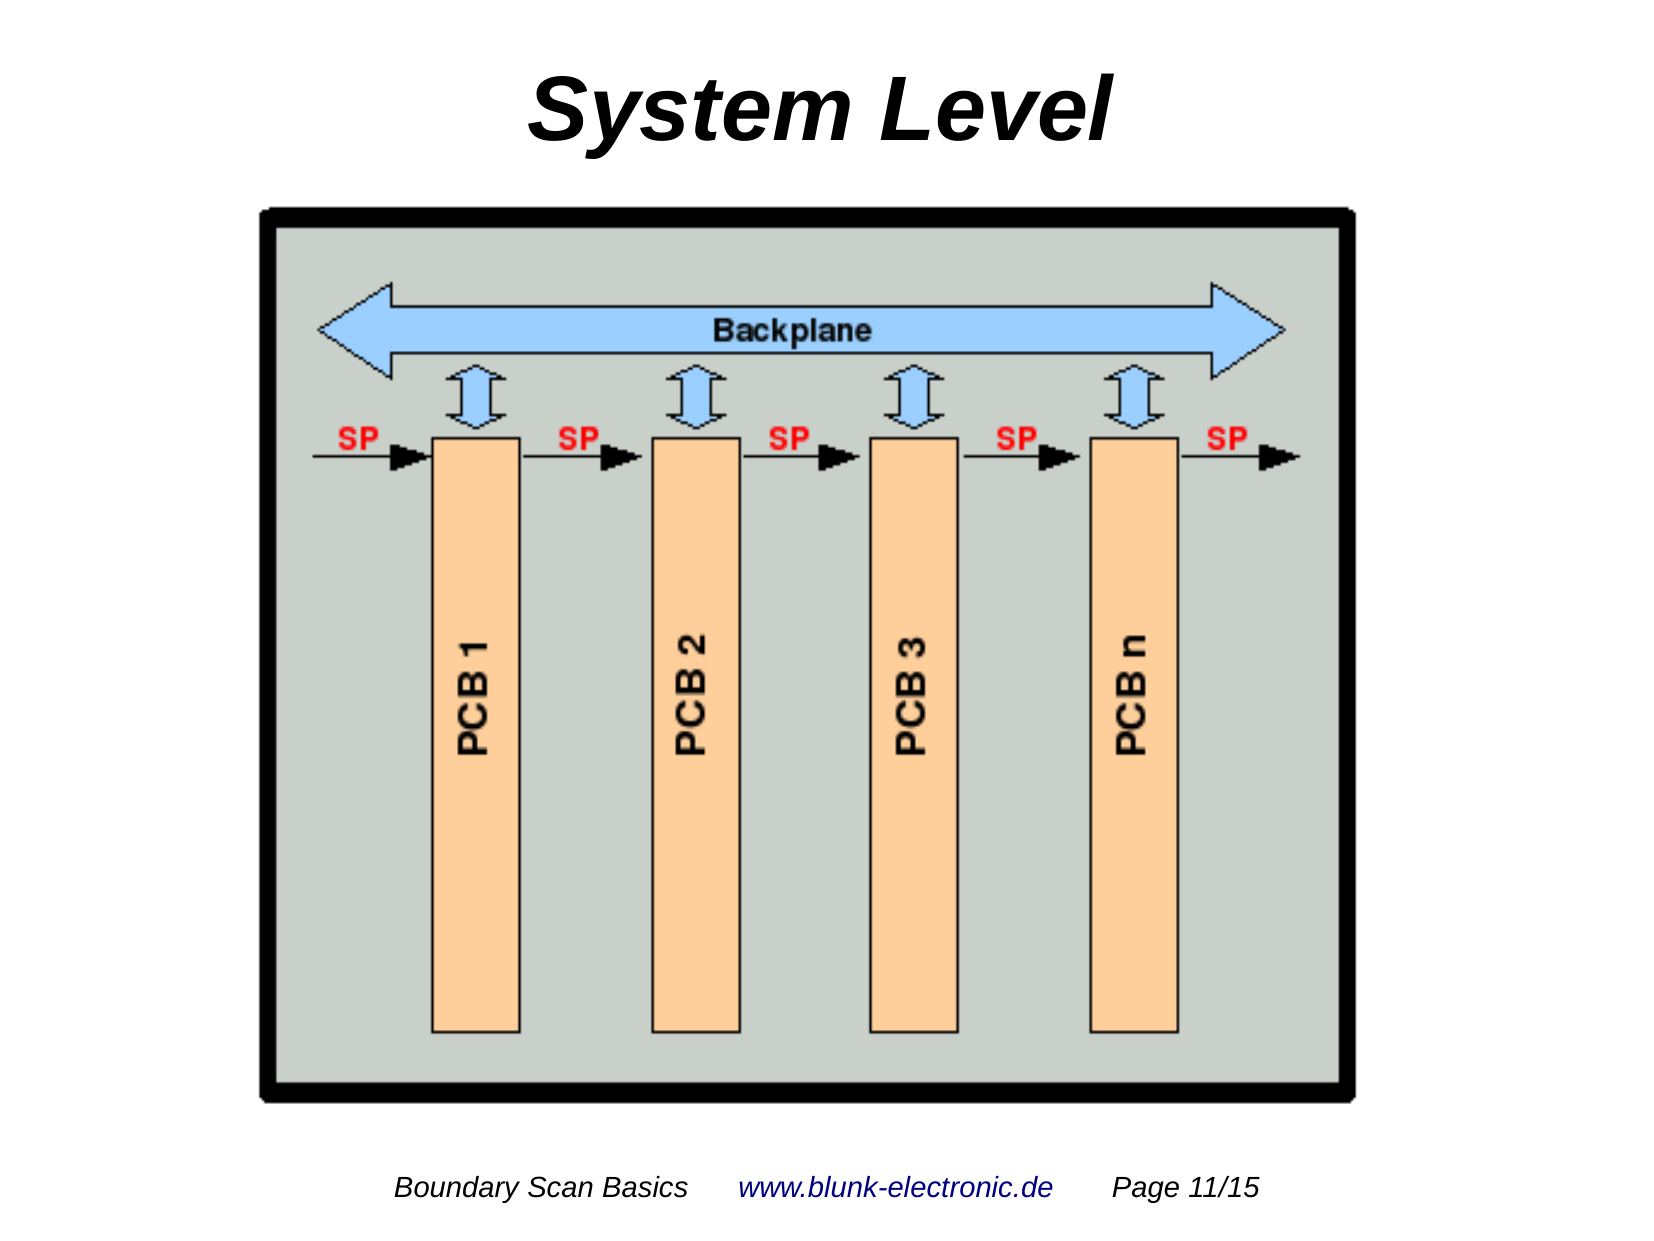

# System Level
Boundary Scan Basics www.blunk-electronic.de Page /15